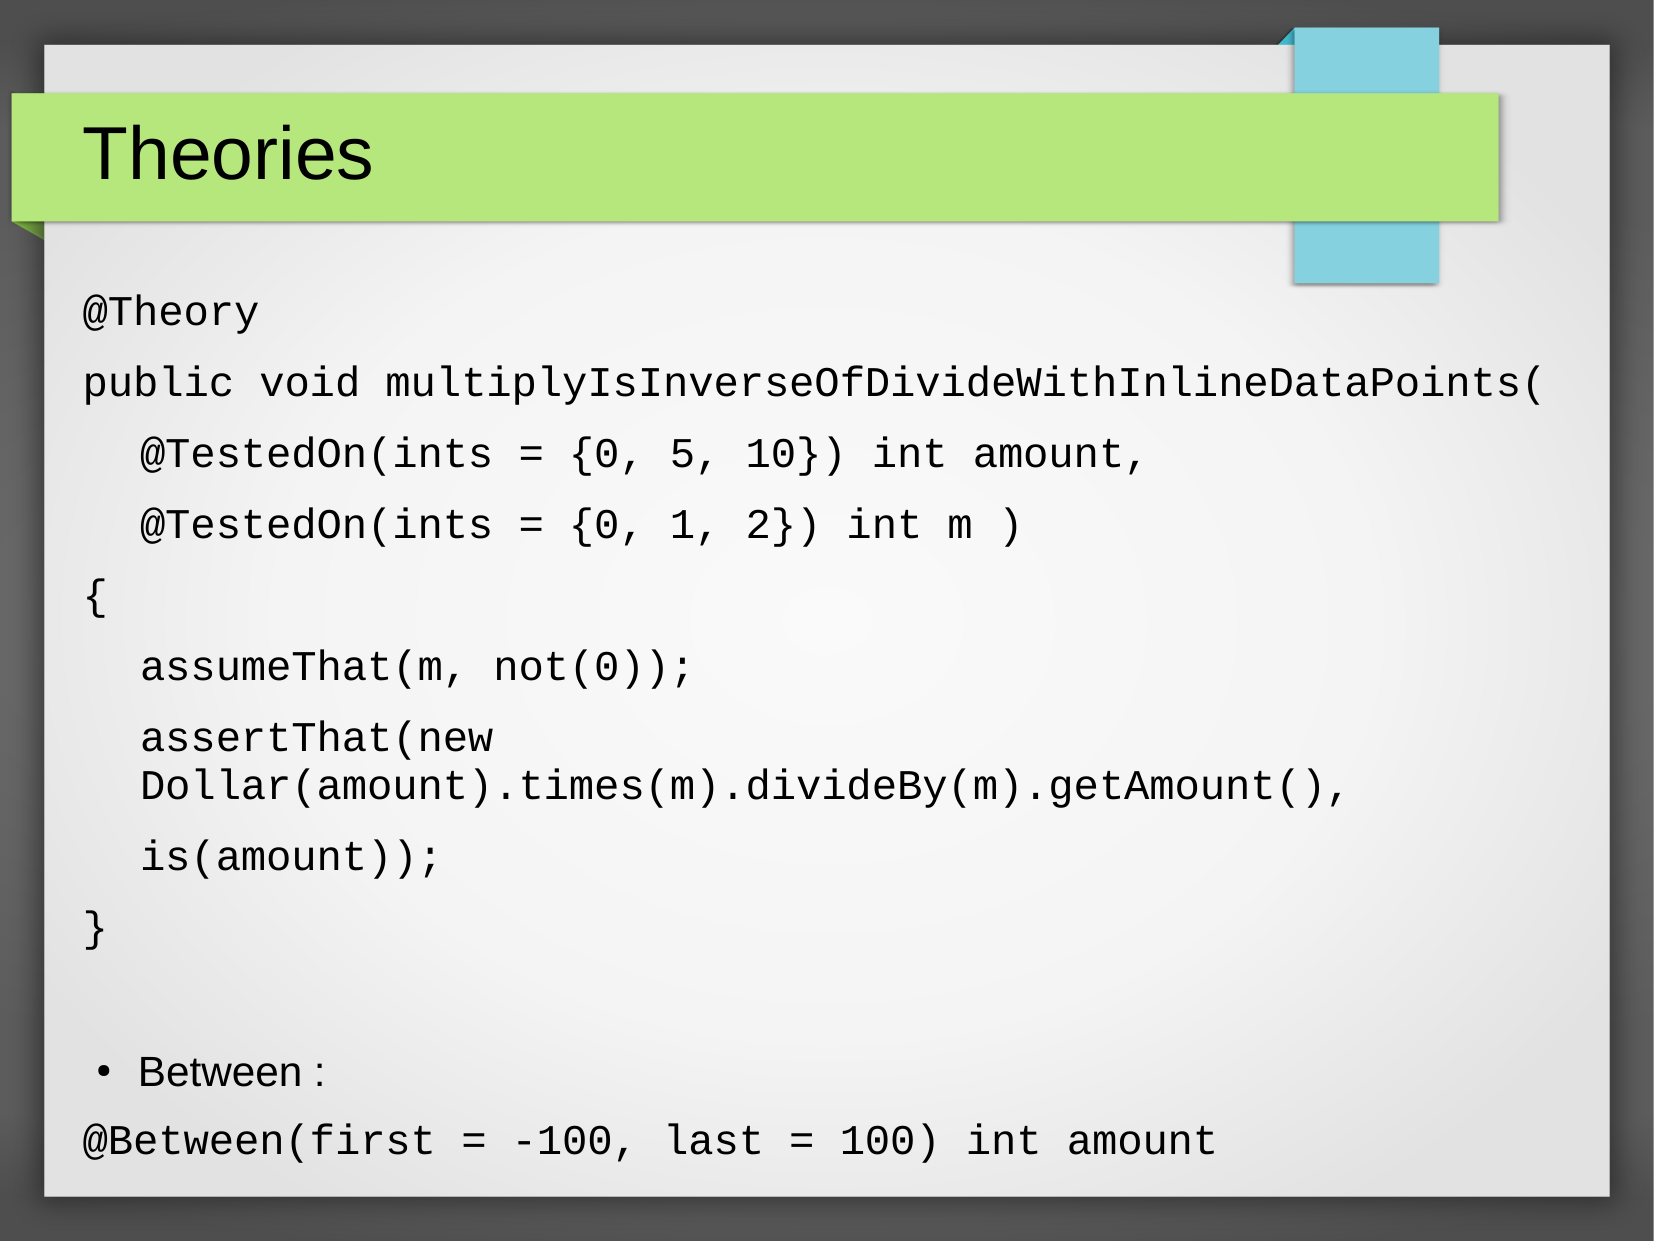

# Theories
@Theory
public void multiplyIsInverseOfDivideWithInlineDataPoints(
@TestedOn(ints = {0, 5, 10}) int amount,
@TestedOn(ints = {0, 1, 2}) int m )
{
assumeThat(m, not(0));
assertThat(new Dollar(amount).times(m).divideBy(m).getAmount(),
is(amount));
}
Between :
@Between(first = -100, last = 100) int amount